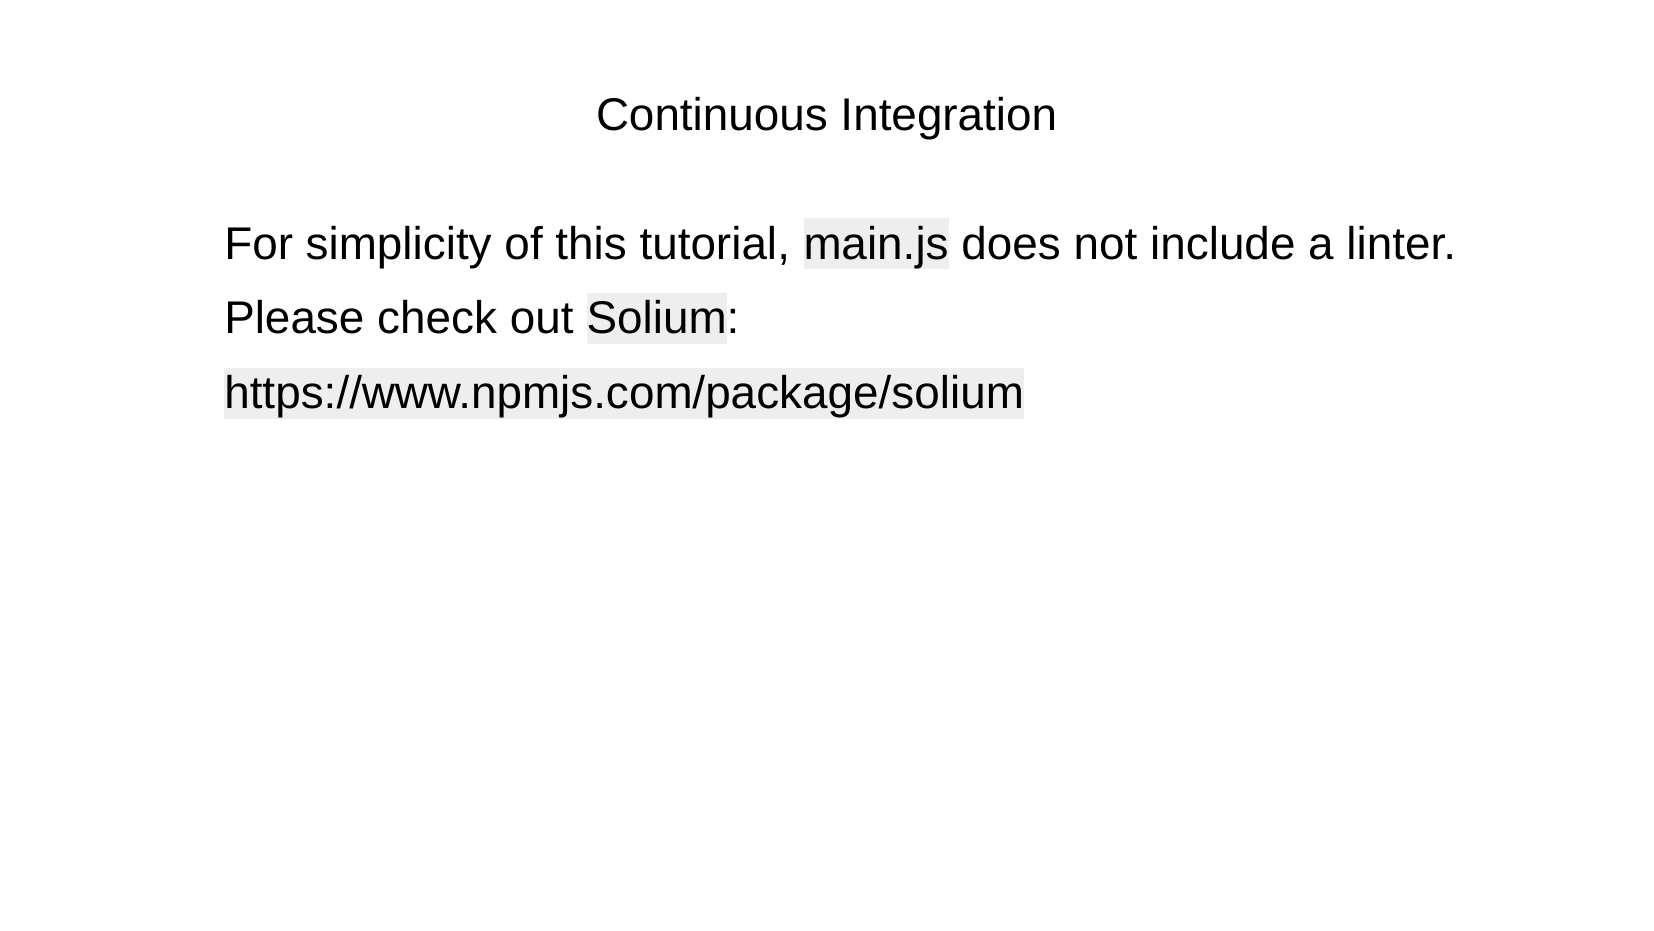

Continuous Integration
# For simplicity of this tutorial, main.js does not include a linter.
Please check out Solium:
https://www.npmjs.com/package/solium